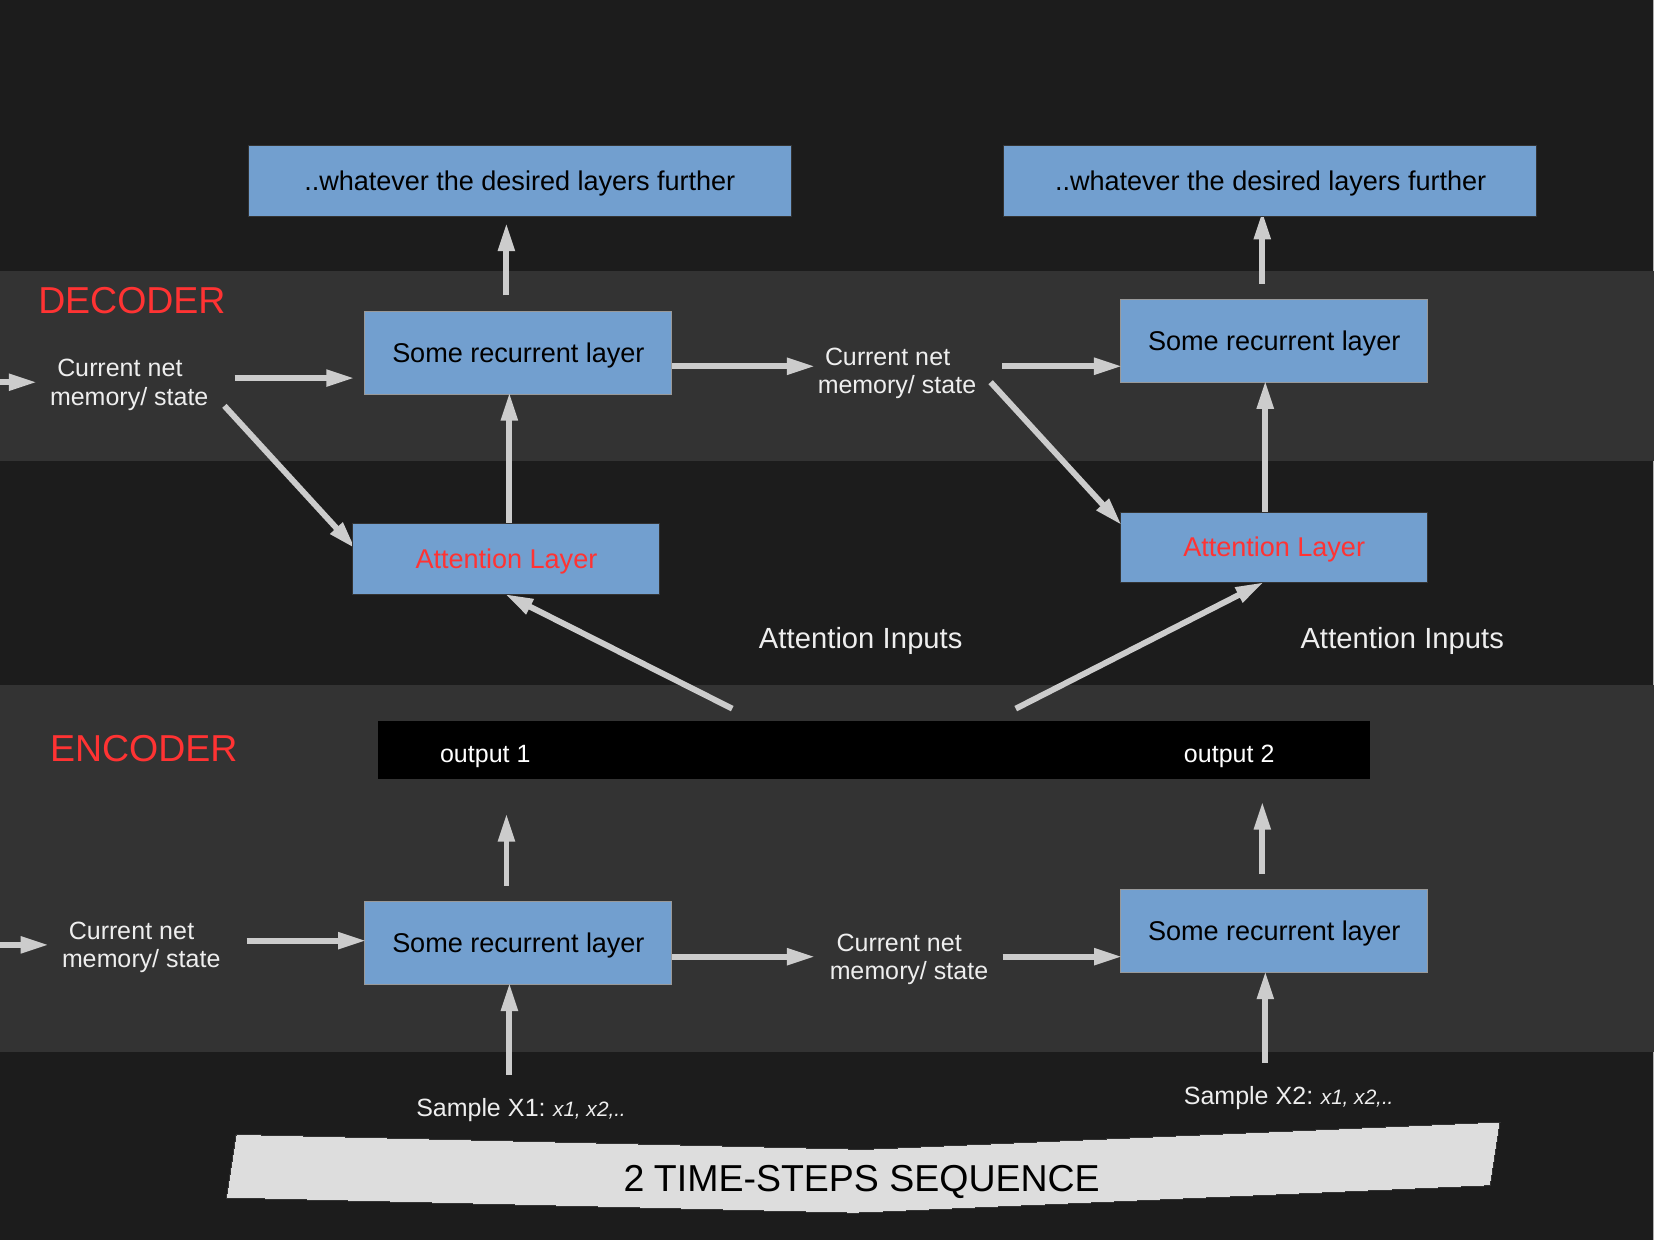

..whatever the desired layers further
..whatever the desired layers further
DECODER
Some recurrent layer
Some recurrent layer
 Current net memory/ state
 Current net memory/ state
Attention Layer
Attention Layer
Attention Layer
Attention Inputs
Attention Inputs
ENCODER
output 1
output 2
Some recurrent layer
Some recurrent layer
 Current net memory/ state
 Current net memory/ state
Sample X2: x1, x2,..
Sample X1: x1, x2,..
2 TIME-STEPS SEQUENCE